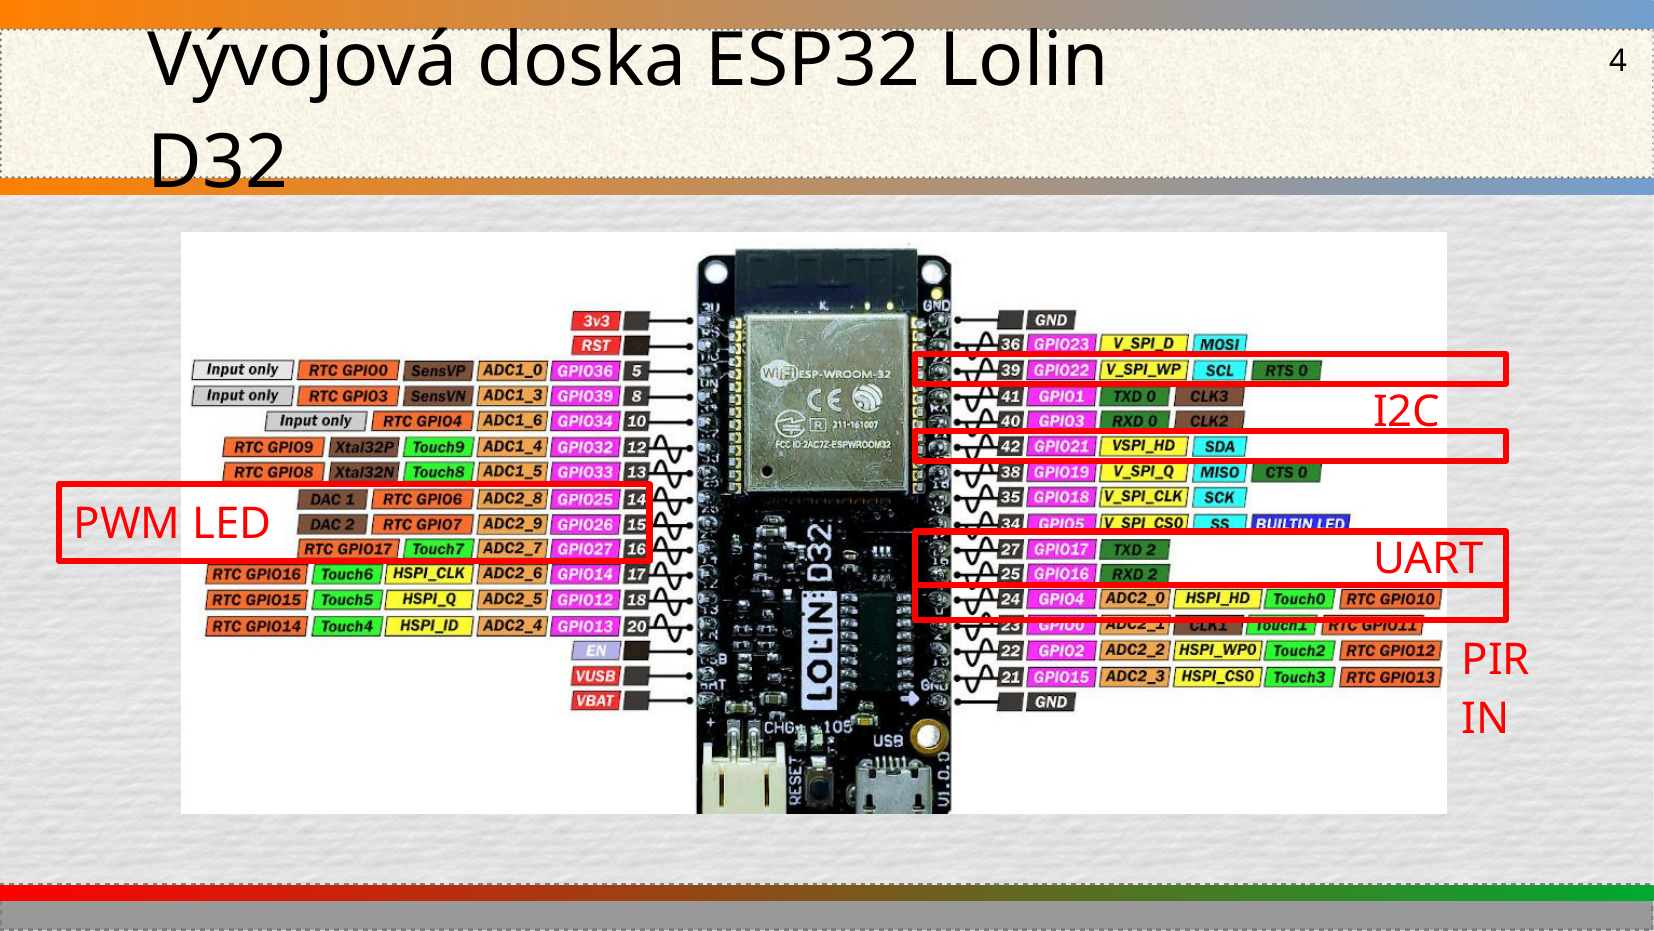

# Vývojová doska ESP32 Lolin D32
I2C
PWM LED
UART
PIR IN